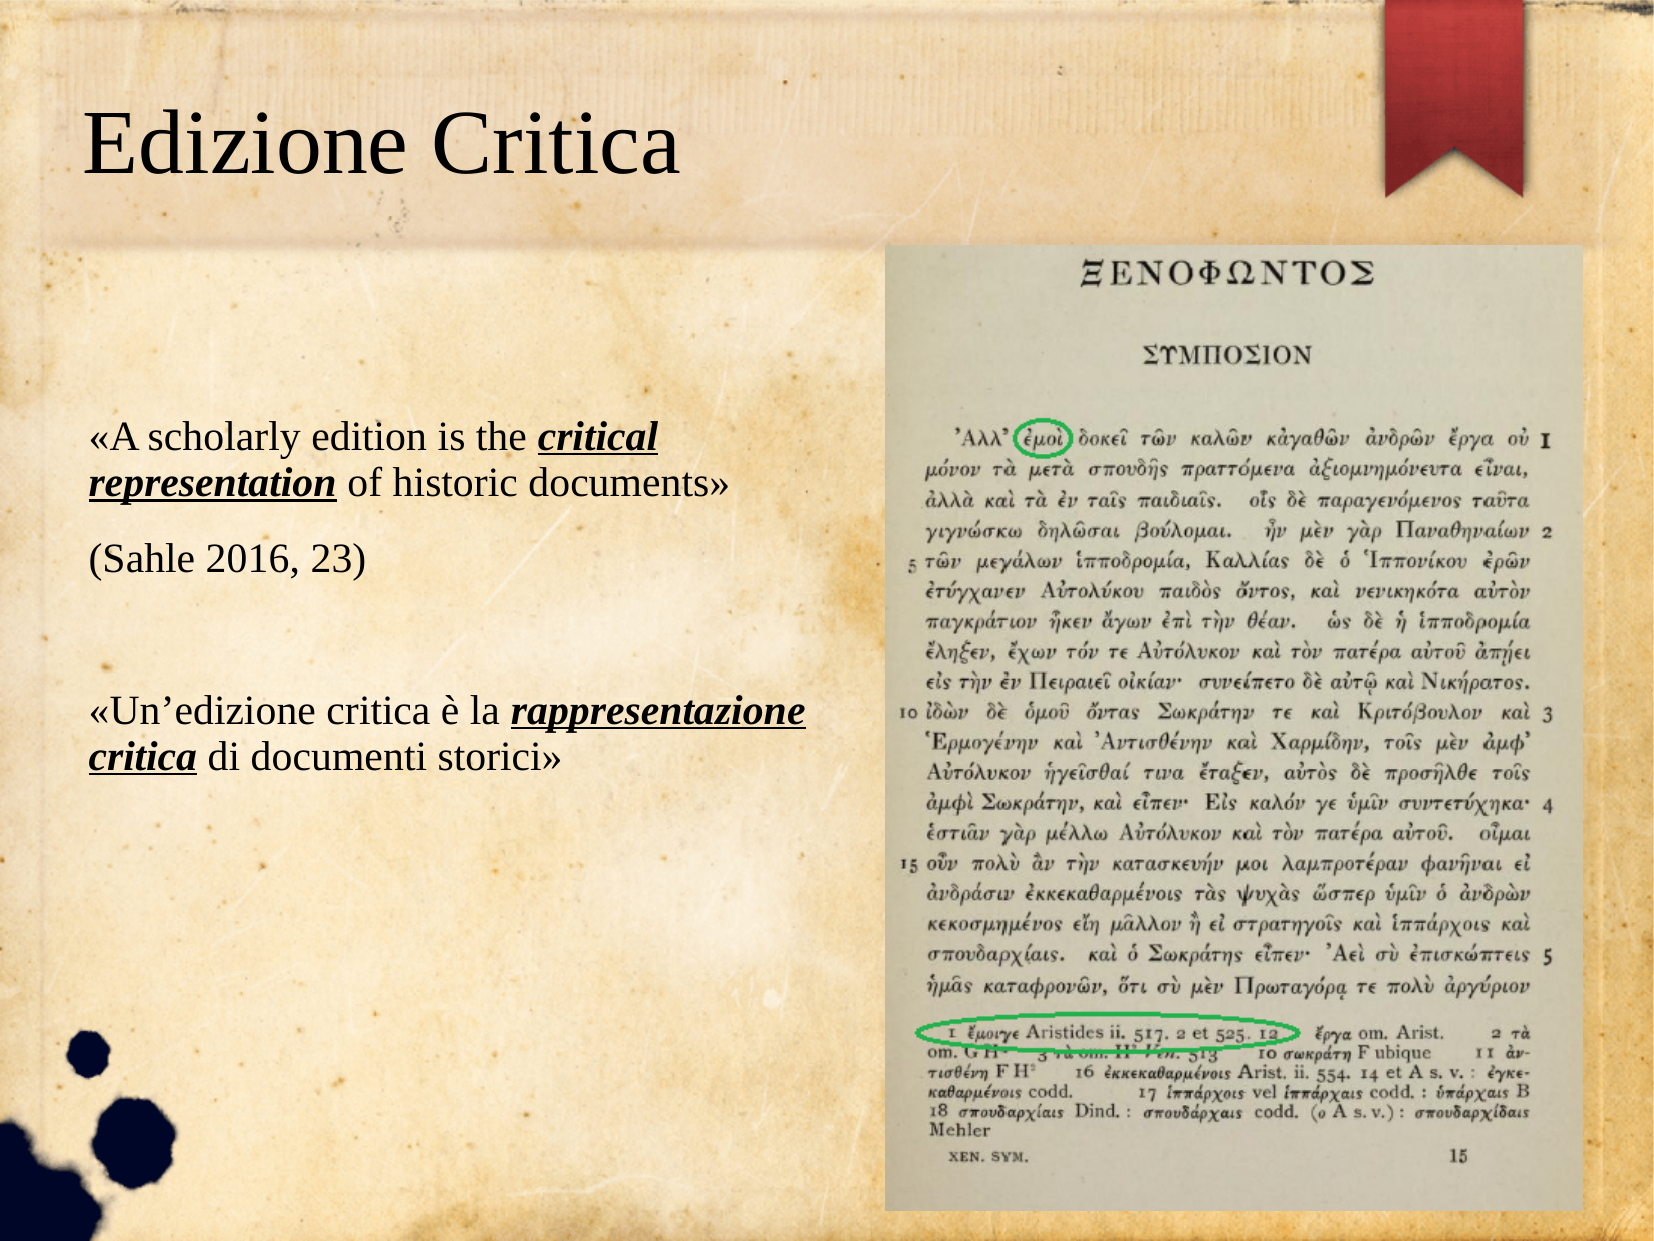

# Edizione Critica
«A scholarly edition is the critical representation of historic documents»
(Sahle 2016, 23)
«Un’edizione critica è la rappresentazione critica di documenti storici»